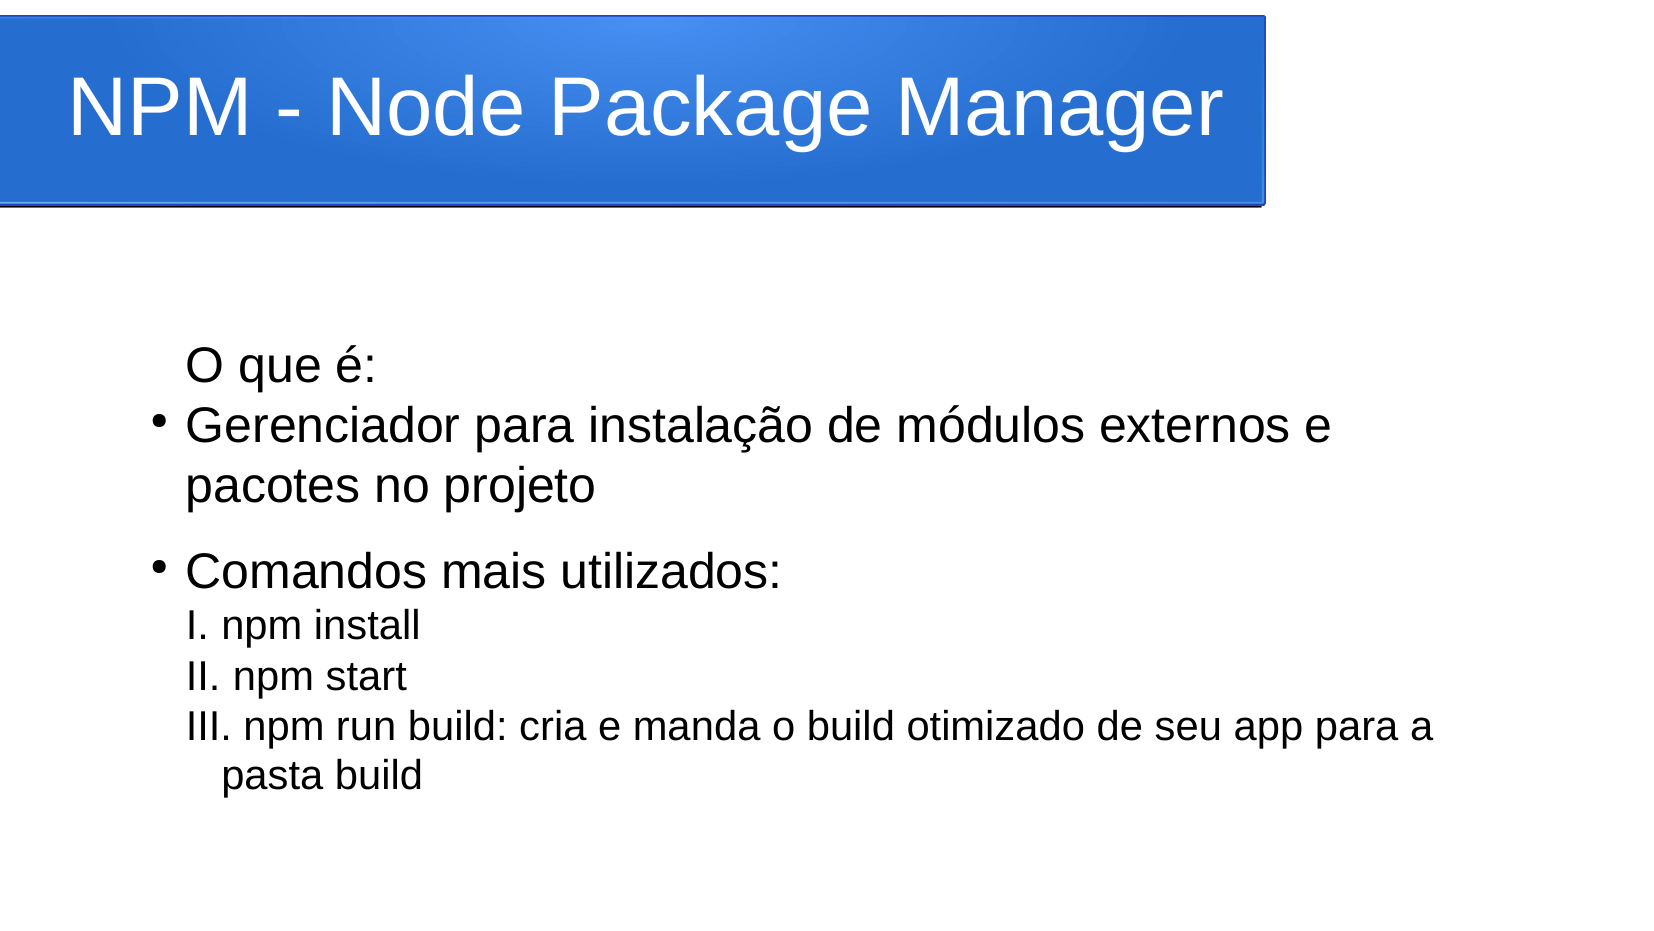

NPM - Node Package Manager
O que é:
Gerenciador para instalação de módulos externos e pacotes no projeto
Comandos mais utilizados:
npm install
 npm start
 npm run build: cria e manda o build otimizado de seu app para a pasta build